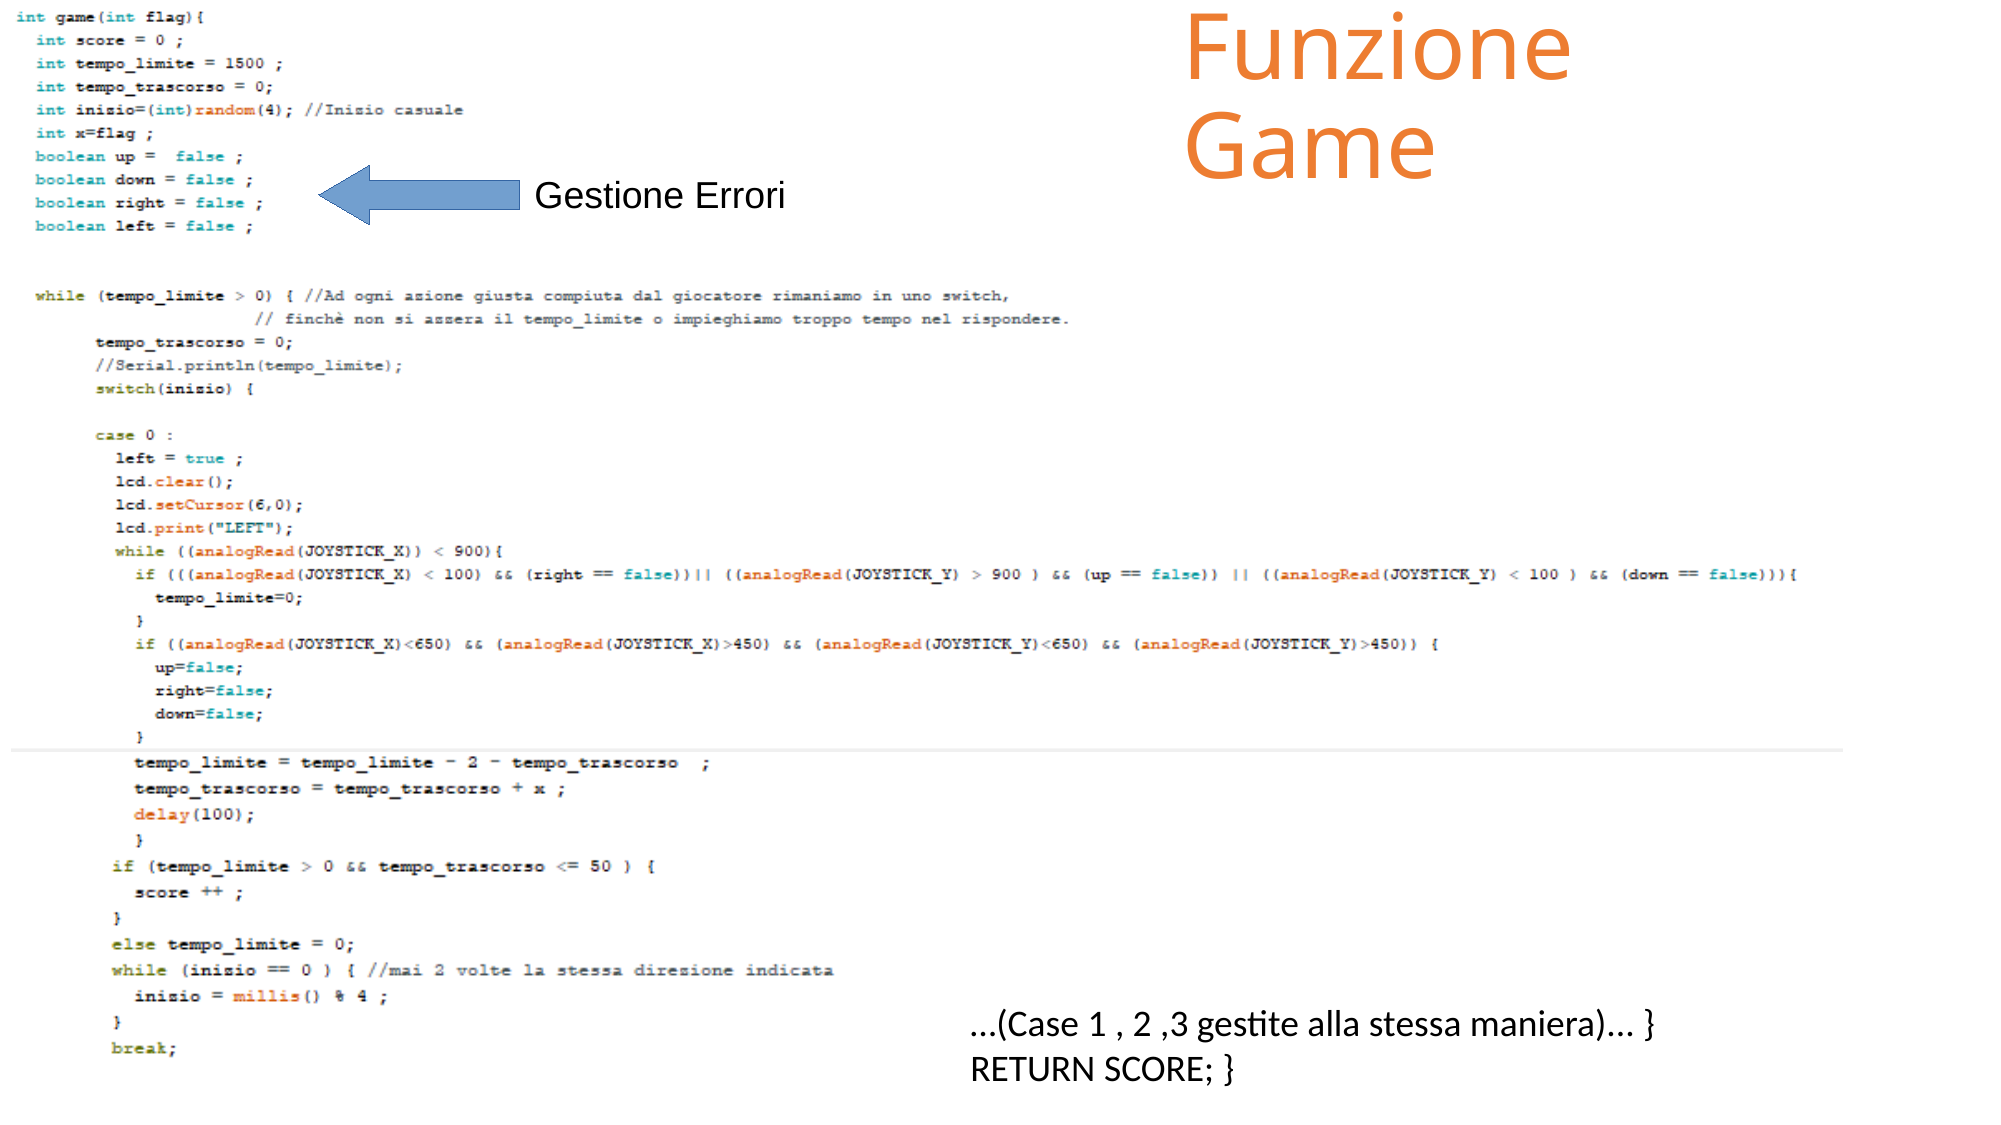

# Funzione Game
Gestione Errori
…(Case 1 , 2 ,3 gestite alla stessa maniera)... }
RETURN SCORE; }